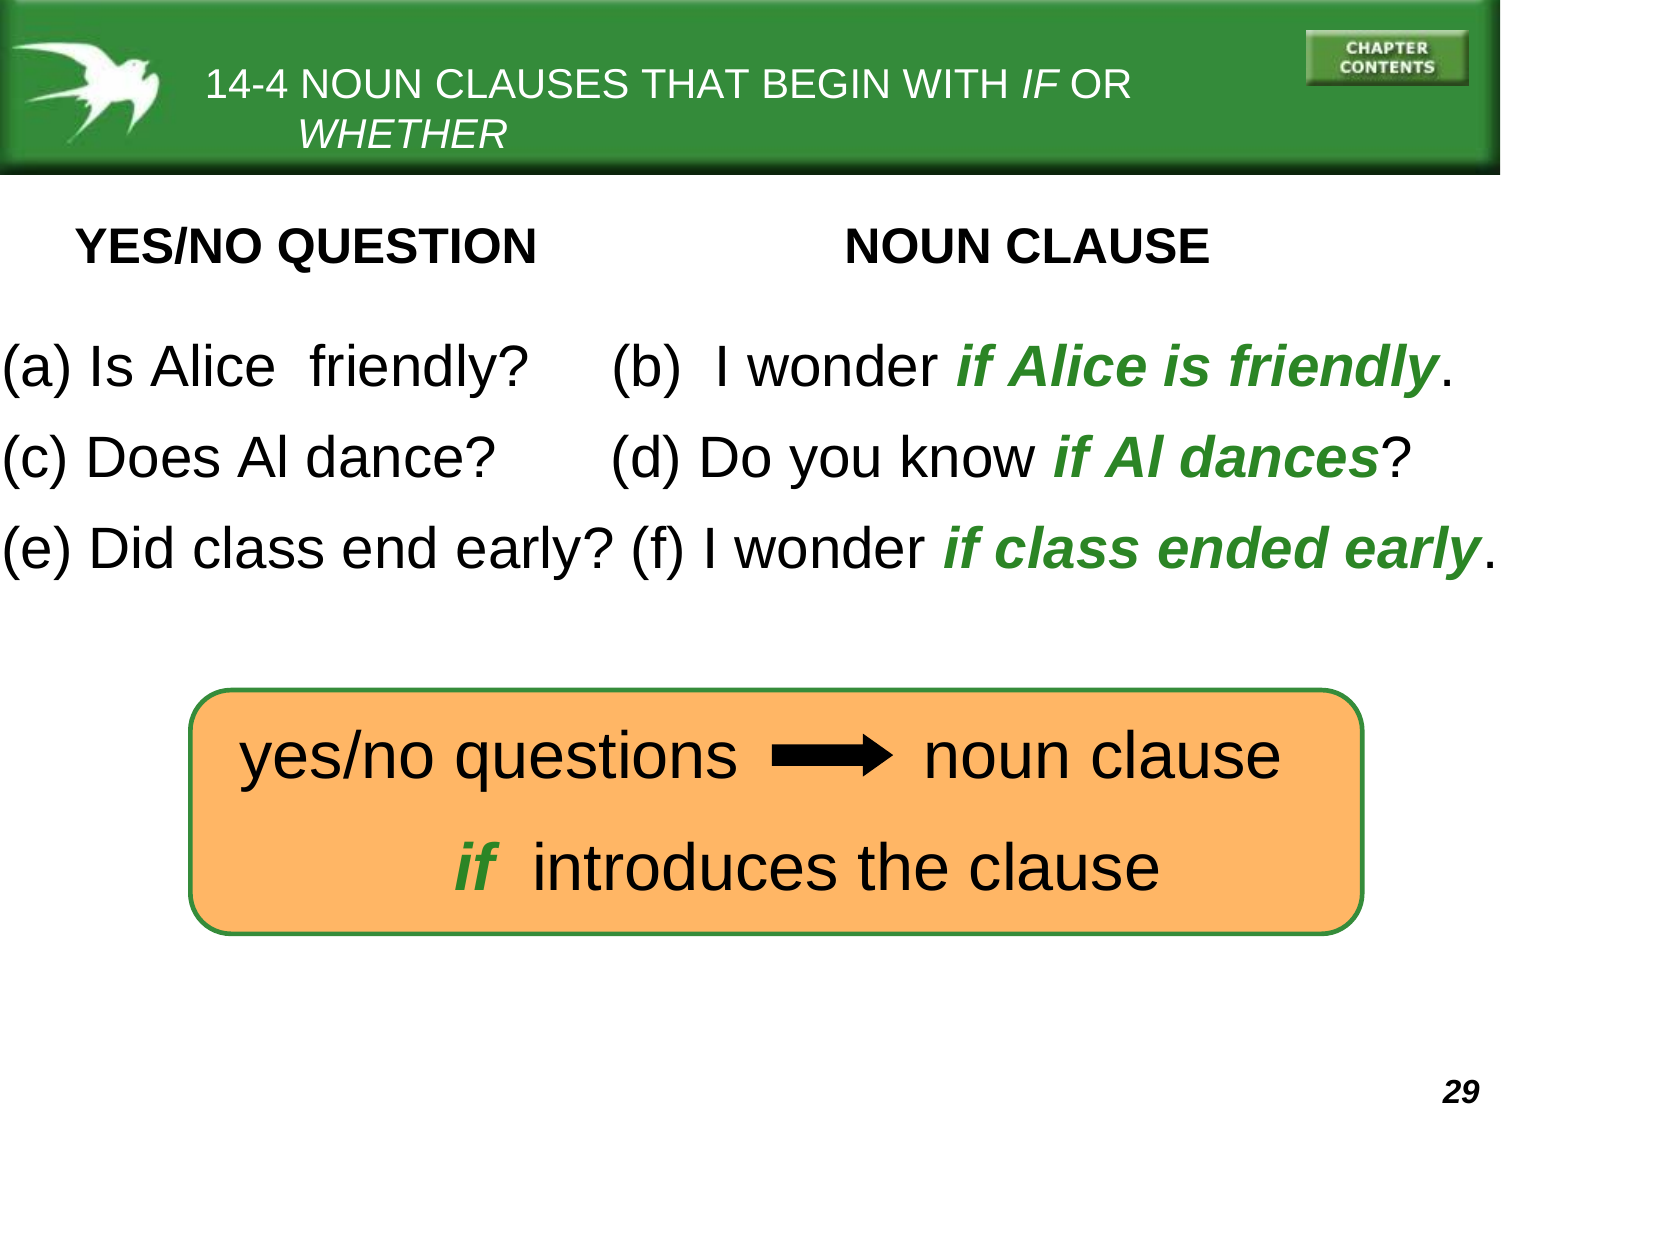

14-4 NOUN CLAUSES THAT BEGIN WITH IF OR
 WHETHER
YES/NO QUESTION NOUN CLAUSE
(a) Is Alice friendly? (b) I wonder if Alice is friendly.
(c) Does Al dance? (d) Do you know if Al dances?
(e) Did class end early? (f) I wonder if class ended early.
yes/no questions noun clause
 if introduces the clause